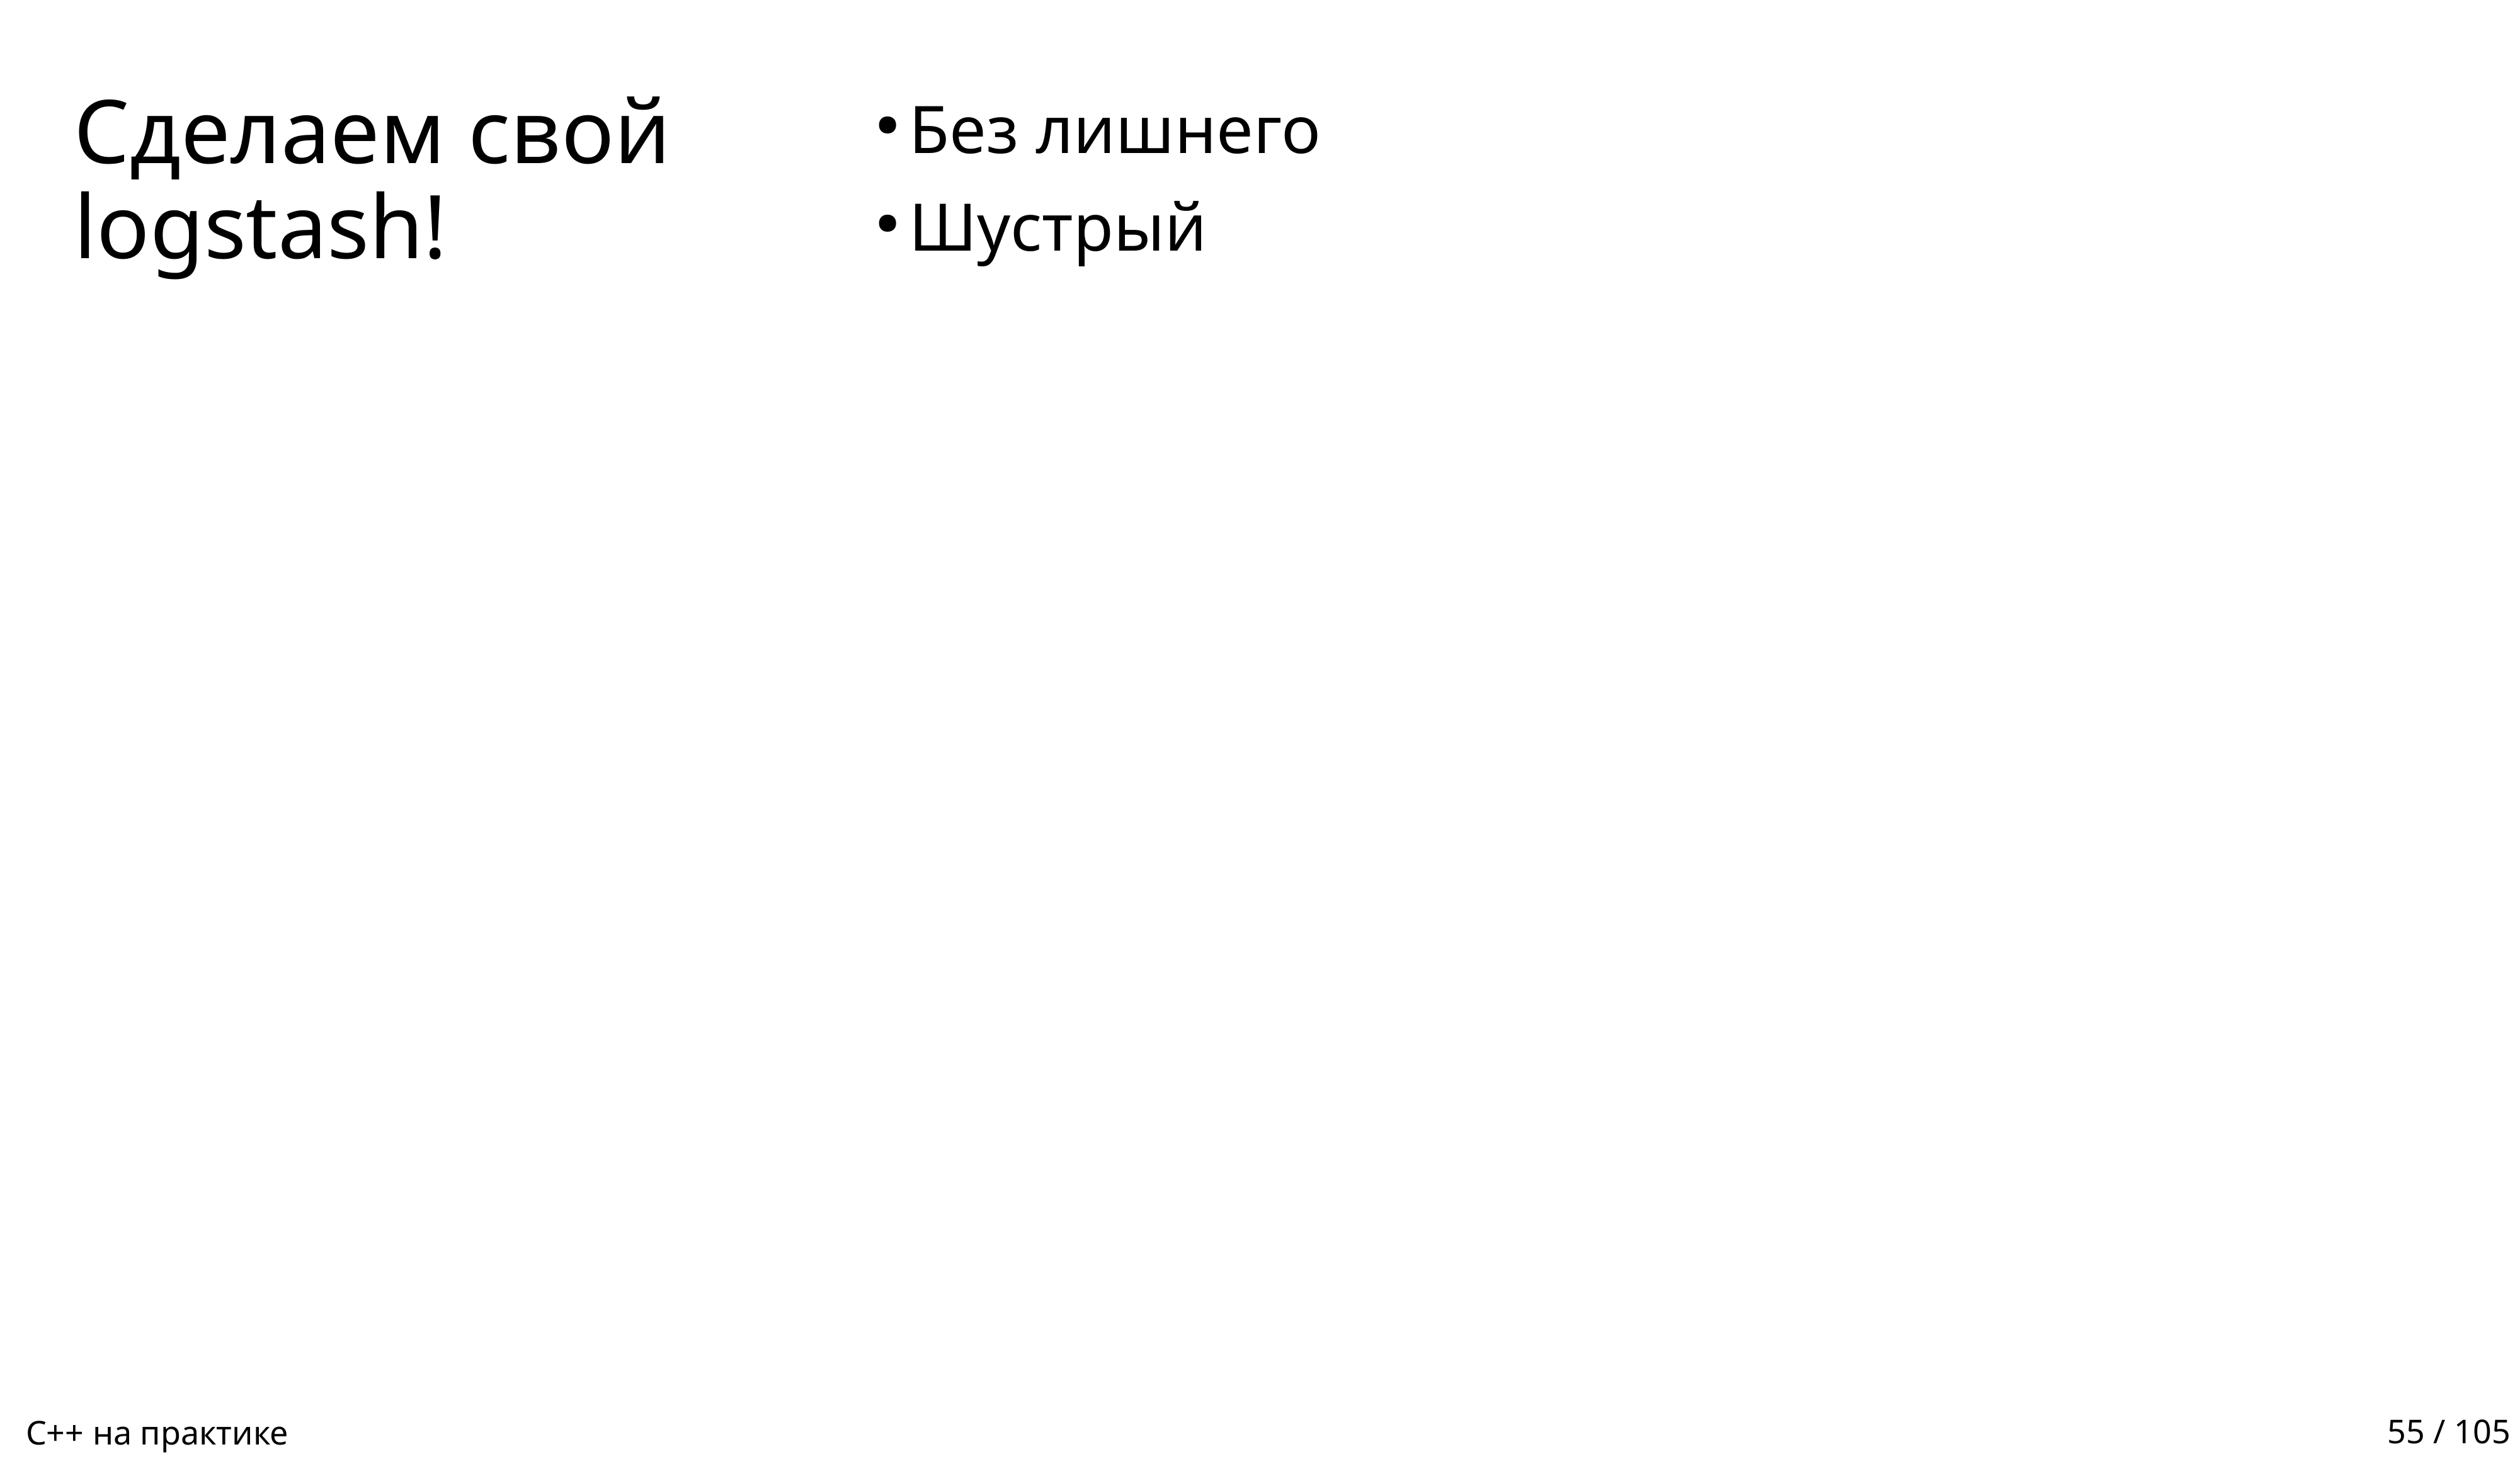

# Сделаем свой logstash!
Без лишнего
Шустрый
C++ на практике